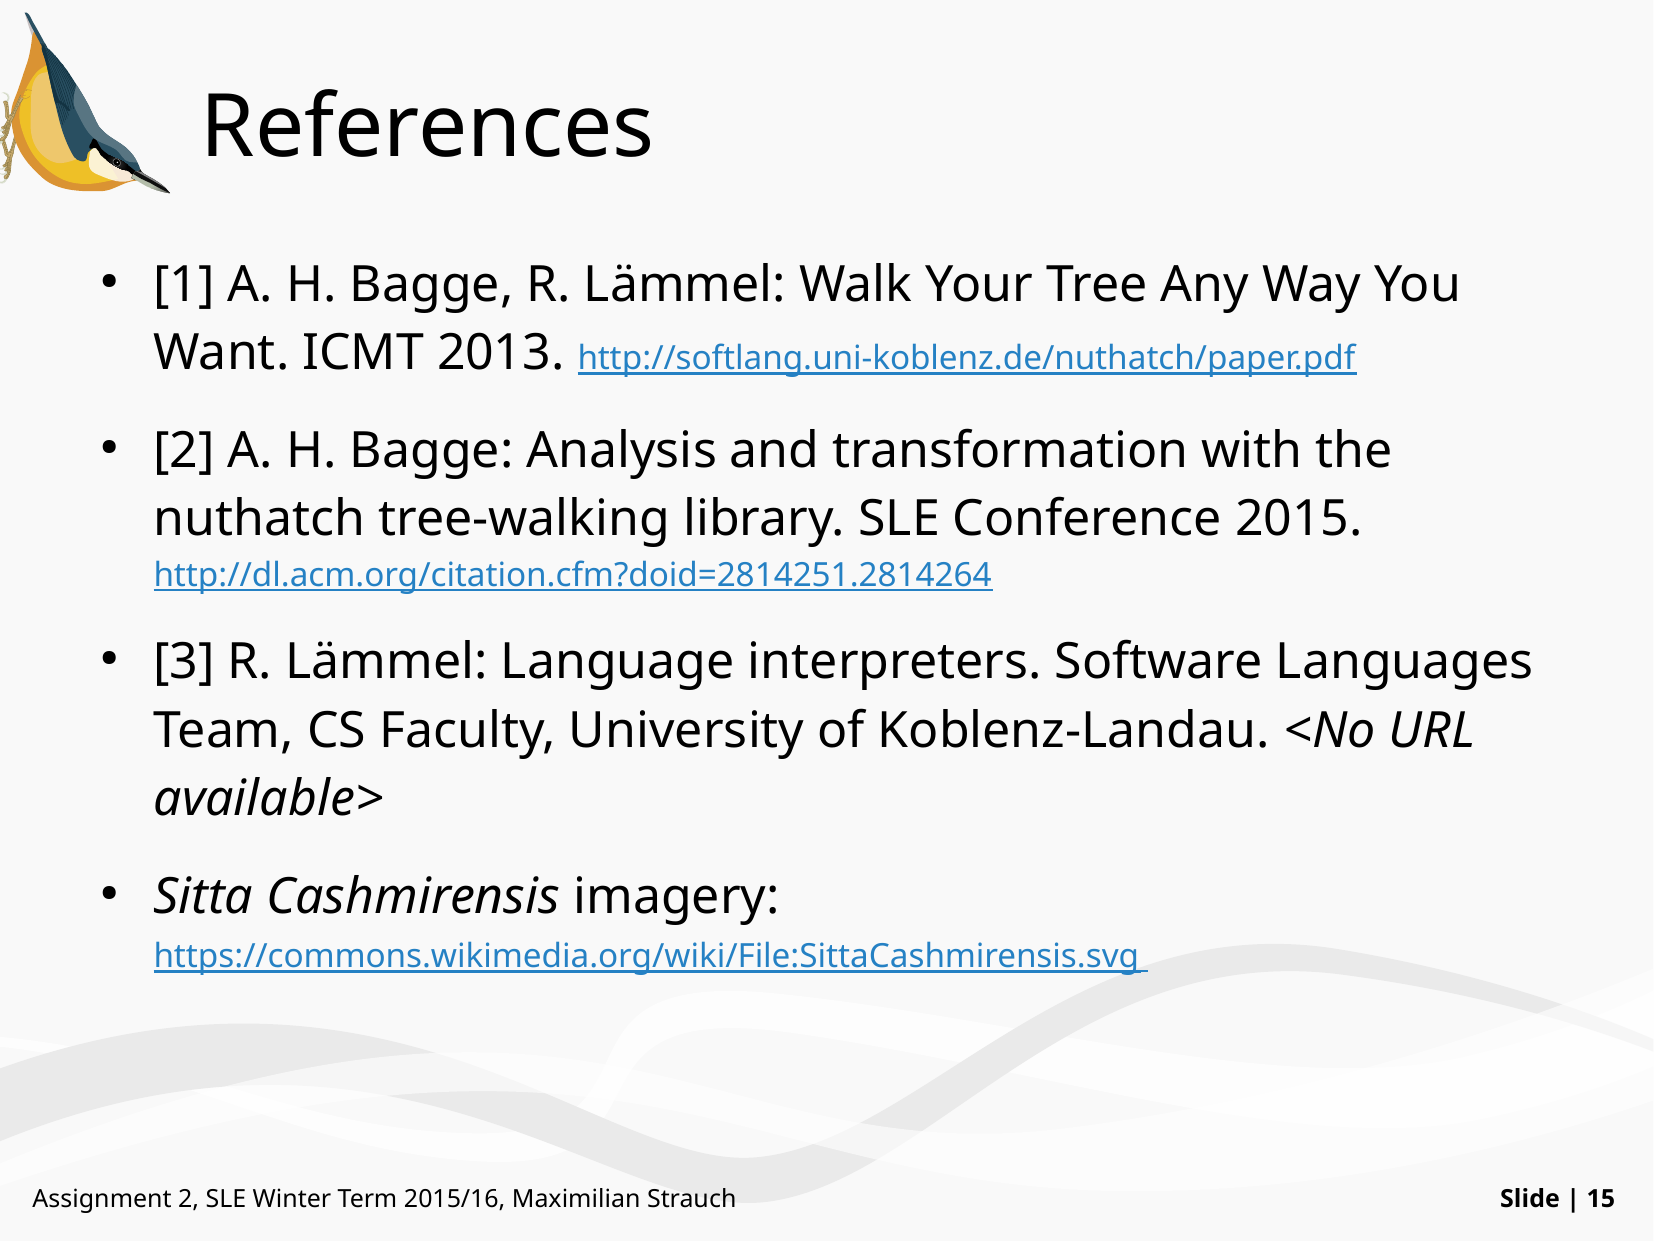

# References
[1] A. H. Bagge, R. Lämmel: Walk Your Tree Any Way You Want. ICMT 2013. http://softlang.uni-koblenz.de/nuthatch/paper.pdf
[2] A. H. Bagge: Analysis and transformation with the nuthatch tree-walking library. SLE Conference 2015. http://dl.acm.org/citation.cfm?doid=2814251.2814264
[3] R. Lämmel: Language interpreters. Software Languages Team, CS Faculty, University of Koblenz-Landau. <No URL available>
Sitta Cashmirensis imagery: https://commons.wikimedia.org/wiki/File:SittaCashmirensis.svg